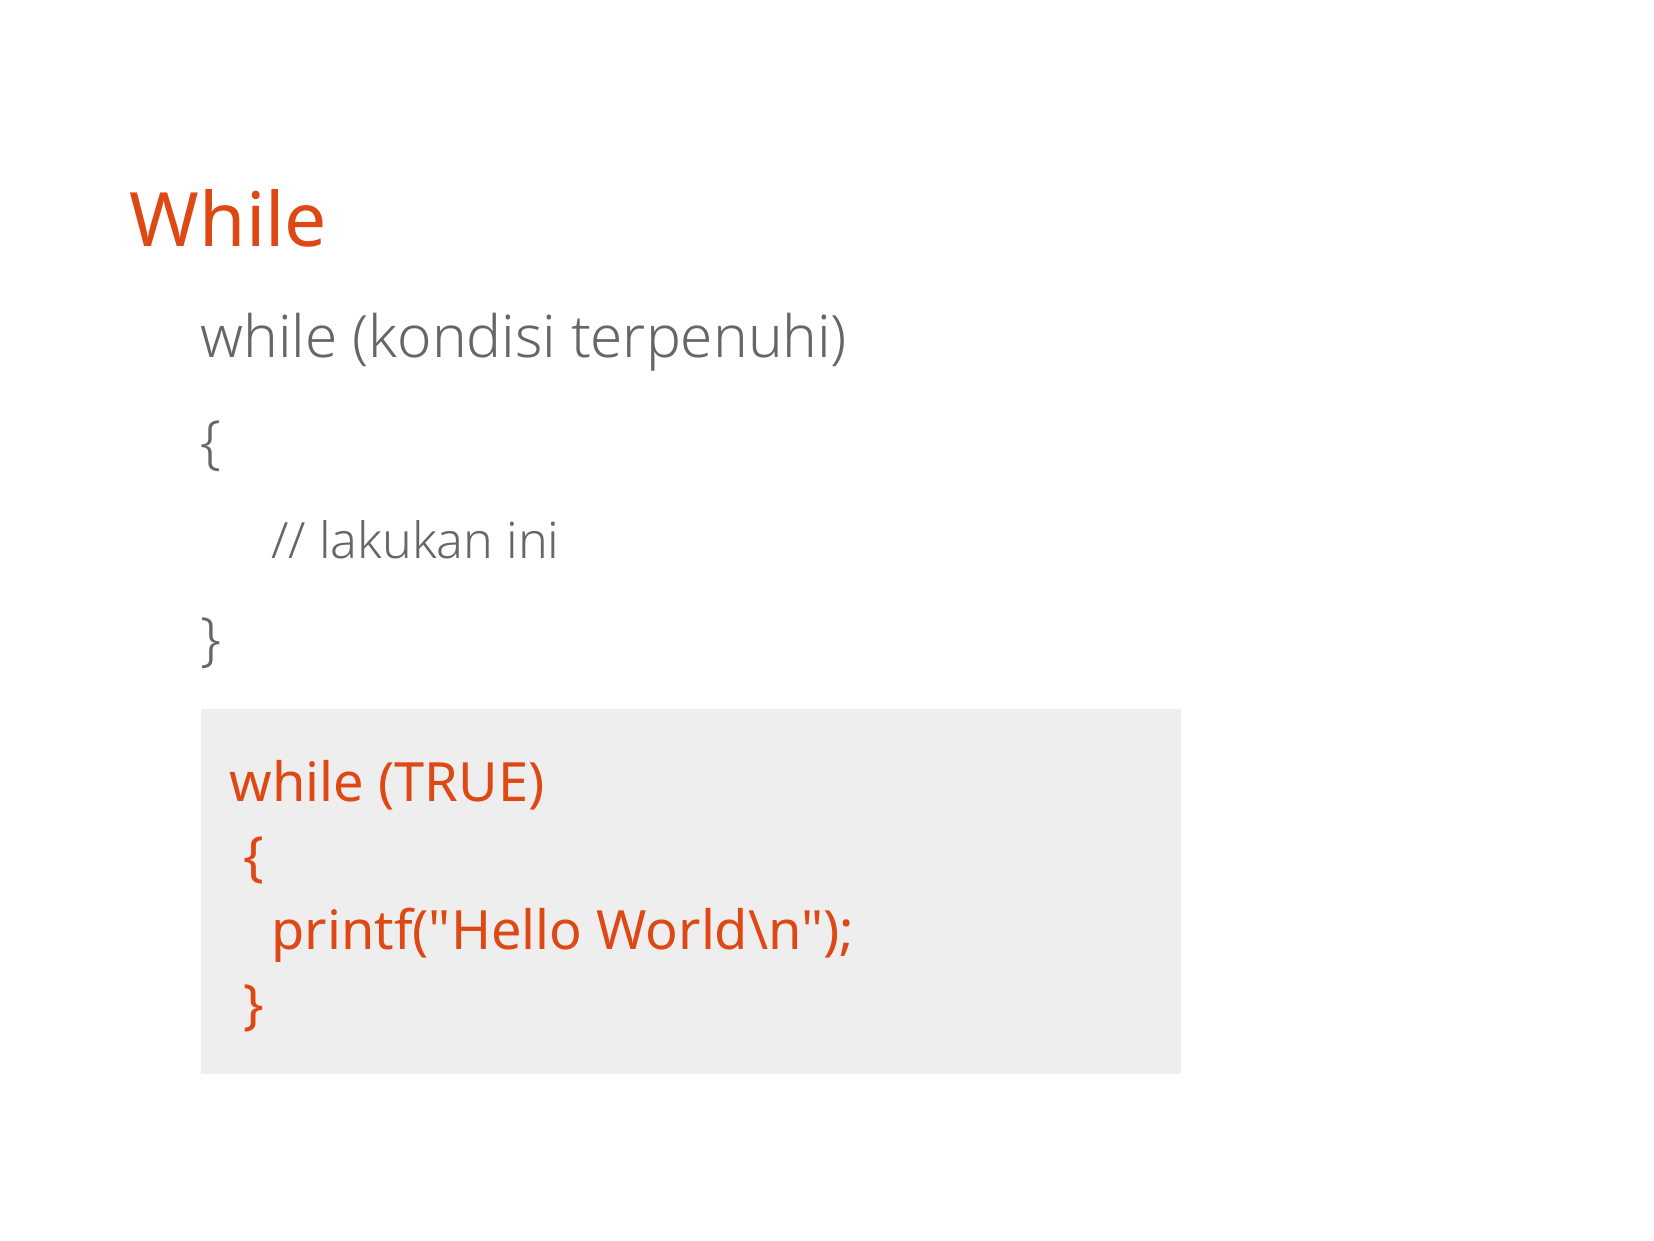

# While
while (kondisi terpenuhi)
{
// lakukan ini
}
 while (TRUE)
 {
 printf("Hello World\n");
 }